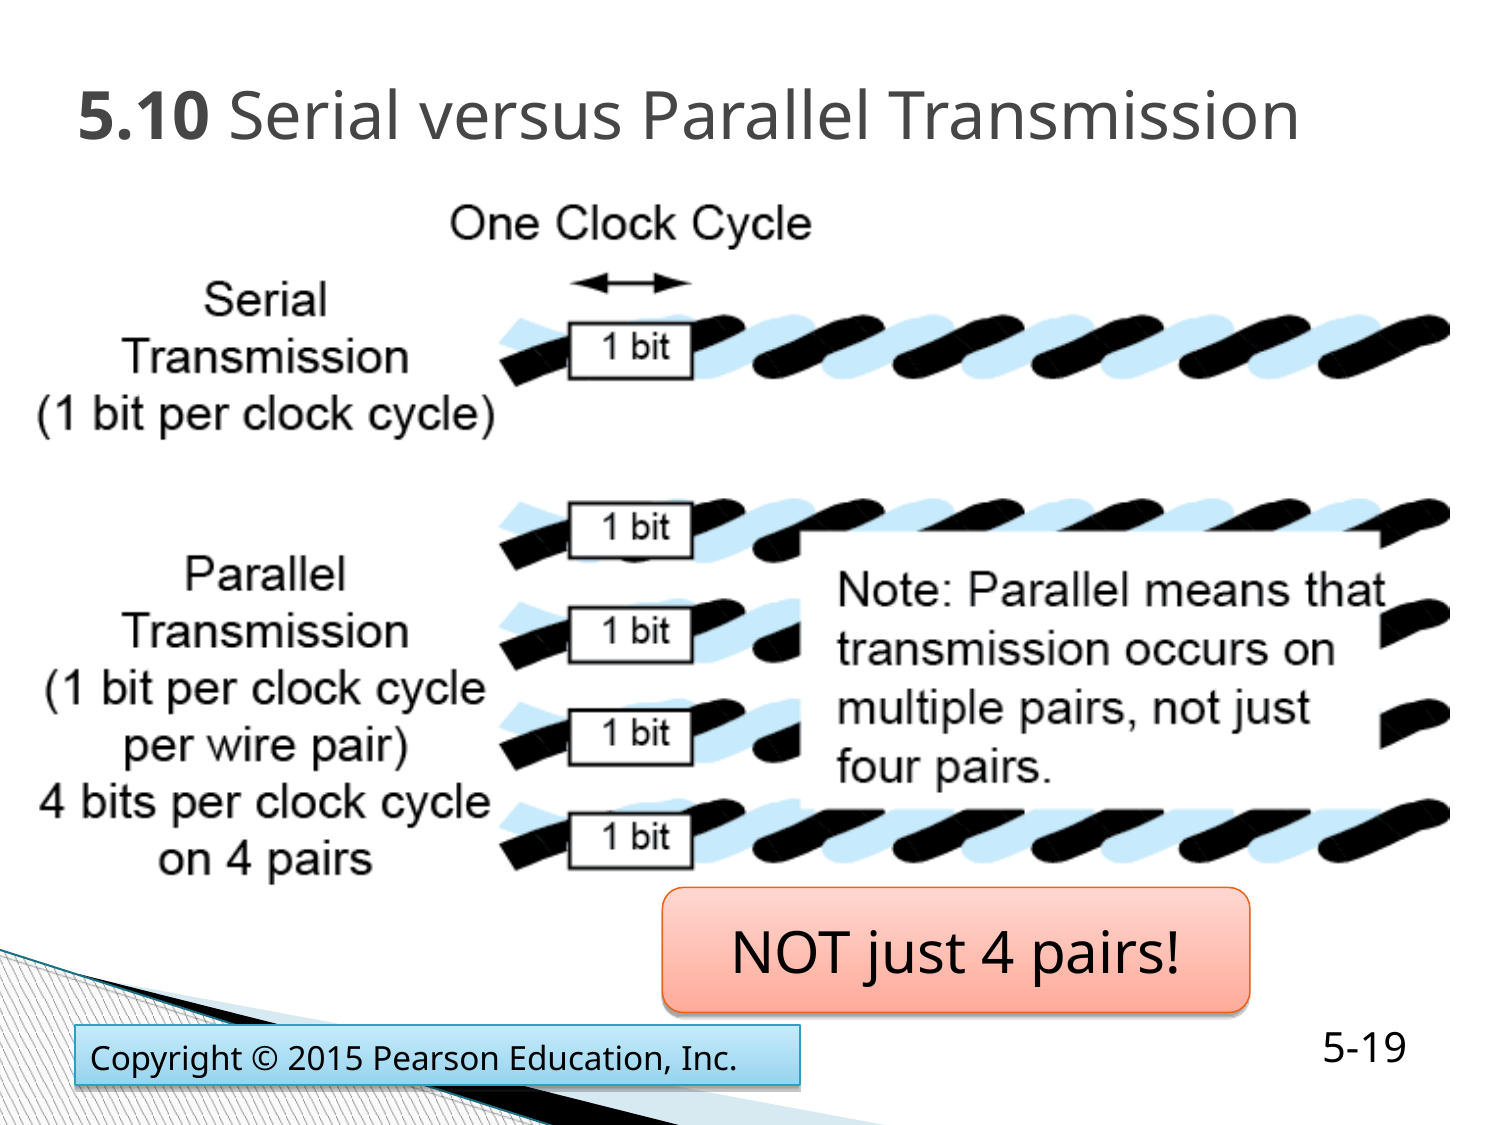

# 5.10 Serial versus Parallel Transmission
NOT just 4 pairs!
Copyright © 2015 Pearson Education, Inc.